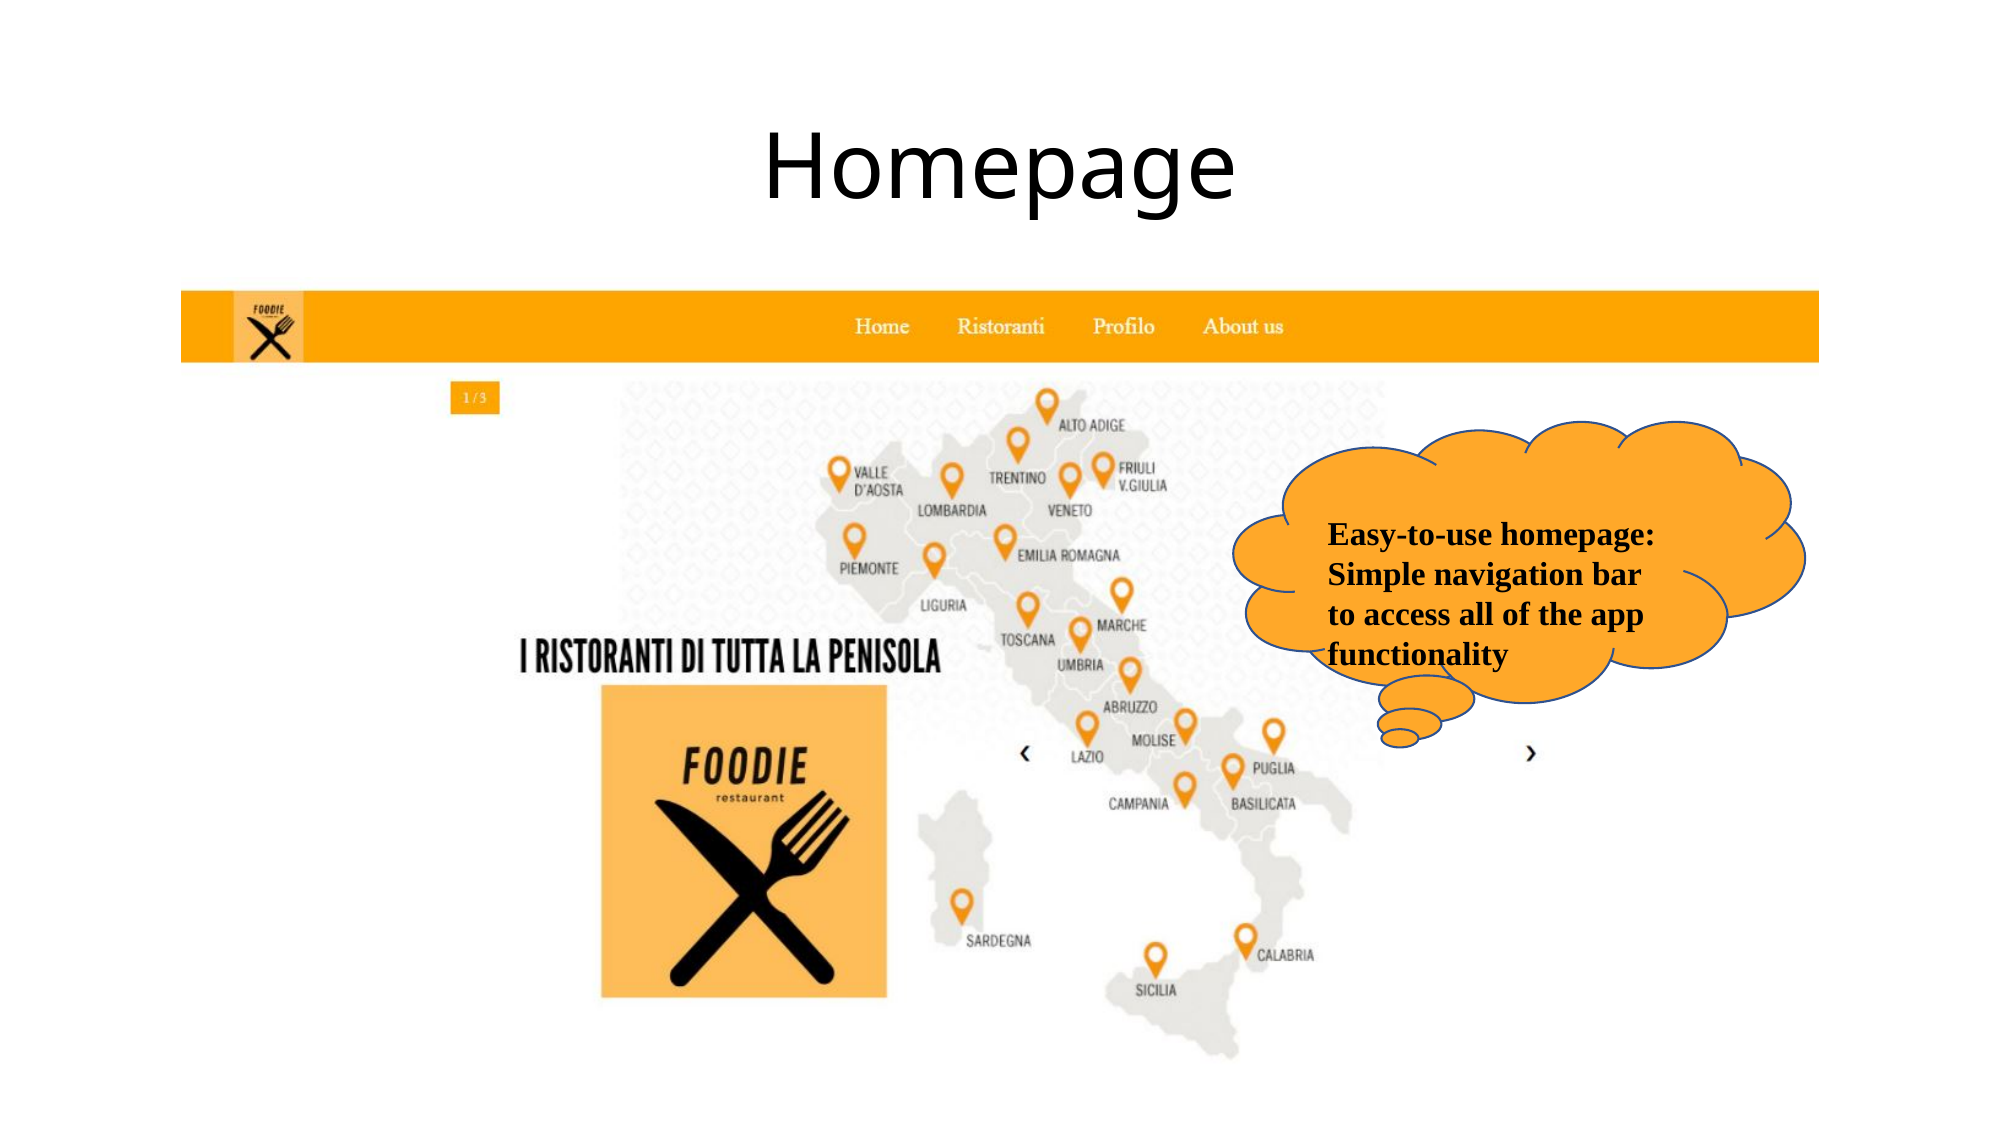

# Homepage
Easy-to-use homepage:
Simple navigation bar to access all of the app functionality